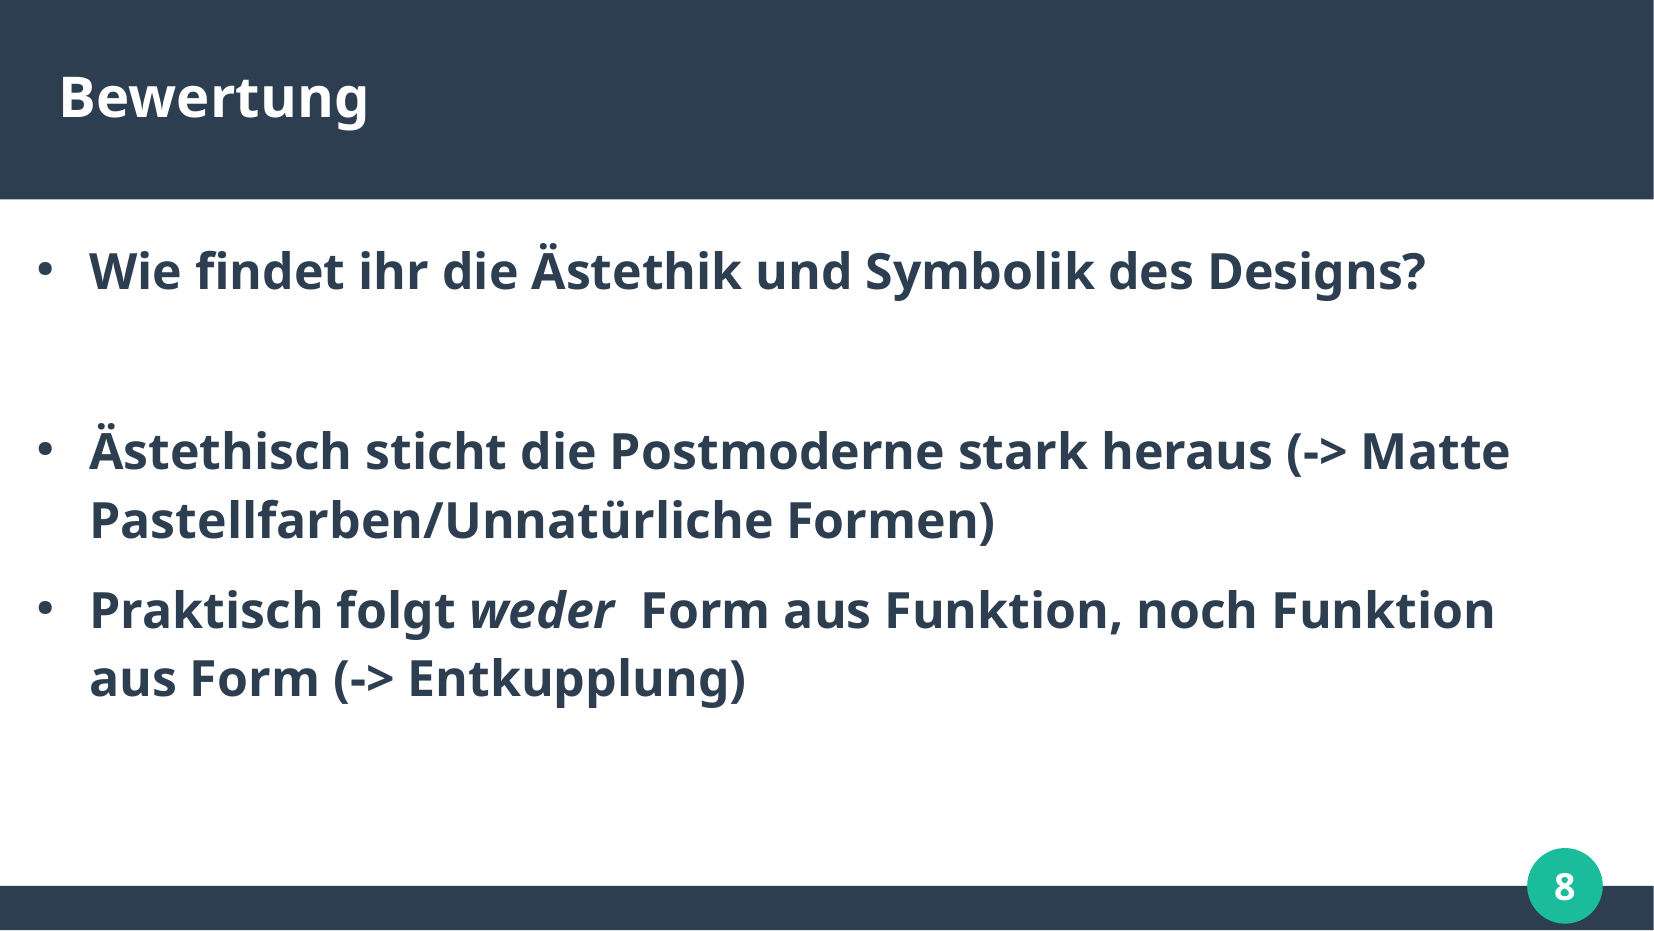

# Bewertung
Wie findet ihr die Ästethik und Symbolik des Designs?
Ästethisch sticht die Postmoderne stark heraus (-> Matte Pastellfarben/Unnatürliche Formen)
Praktisch folgt weder Form aus Funktion, noch Funktion aus Form (-> Entkupplung)